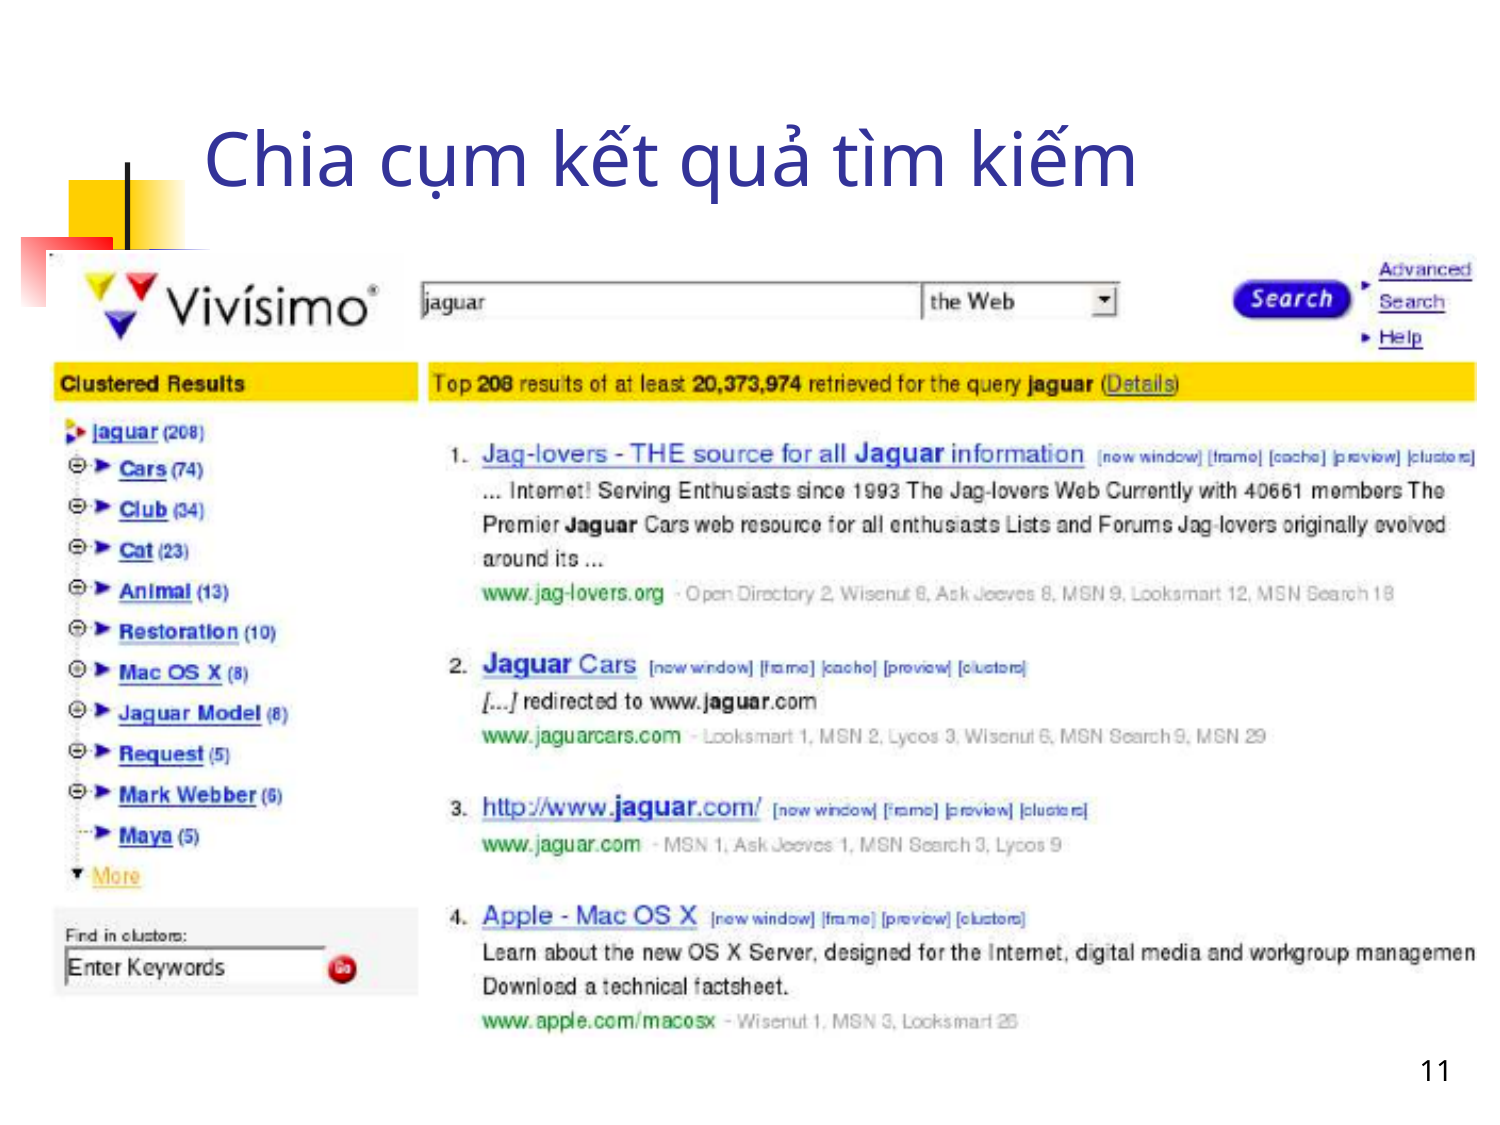

# Chia cụm kết quả tìm kiếm